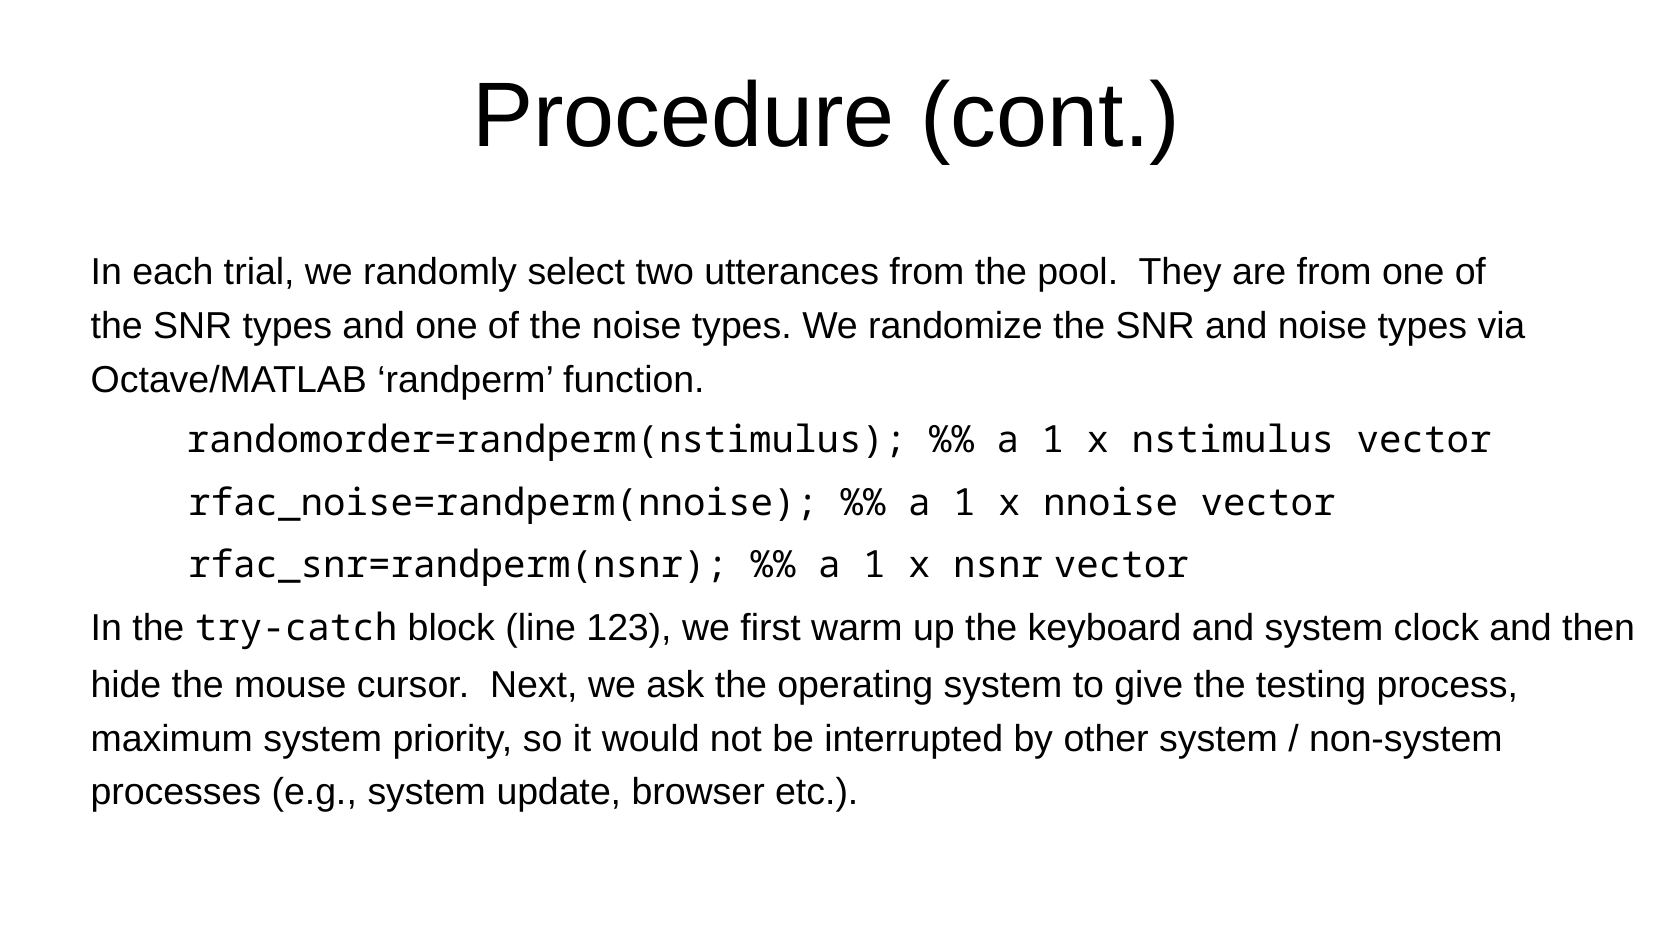

# Procedure (cont.)
In each trial, we randomly select two utterances from the pool. They are from one of
the SNR types and one of the noise types. We randomize the SNR and noise types via
Octave/MATLAB ‘randperm’ function.
	 randomorder=randperm(nstimulus); %% a 1 x nstimulus vector
	 rfac_noise=randperm(nnoise); %% a 1 x nnoise vector
	 rfac_snr=randperm(nsnr); %% a 1 x nsnr vector
In the try-catch block (line 123), we first warm up the keyboard and system clock and then
hide the mouse cursor. Next, we ask the operating system to give the testing process,
maximum system priority, so it would not be interrupted by other system / non-system
processes (e.g., system update, browser etc.).